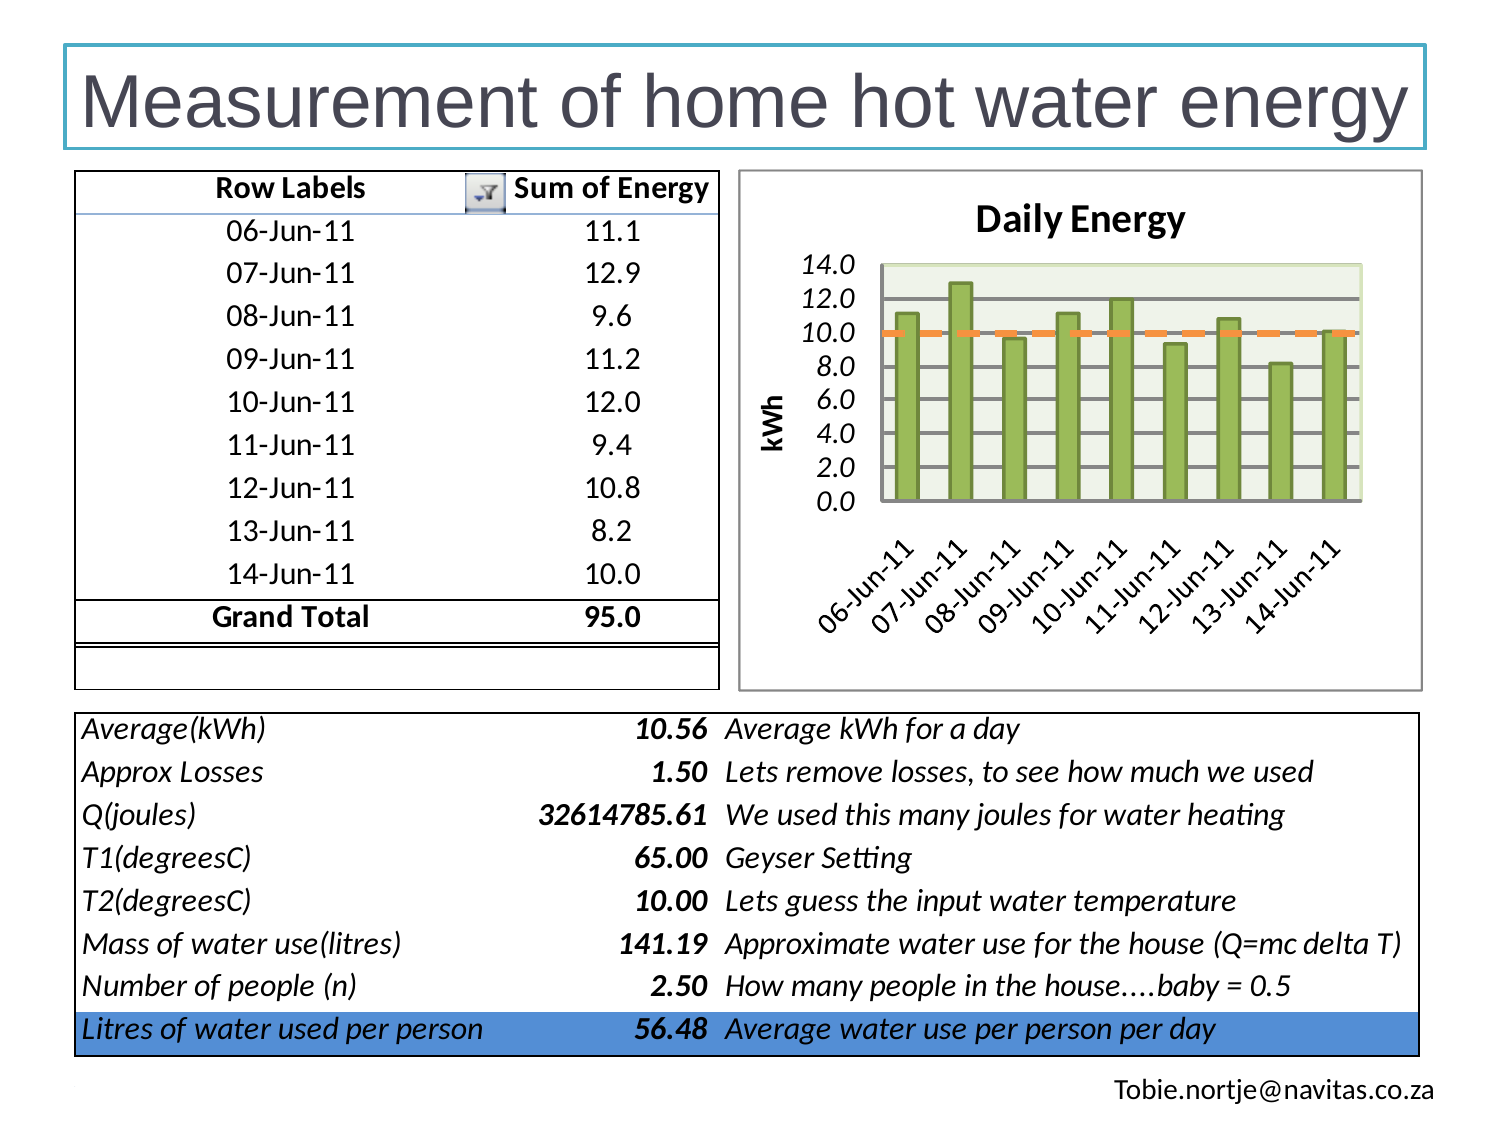

# Measurement of home hot water energy
Tobie.nortje@navitas.co.za